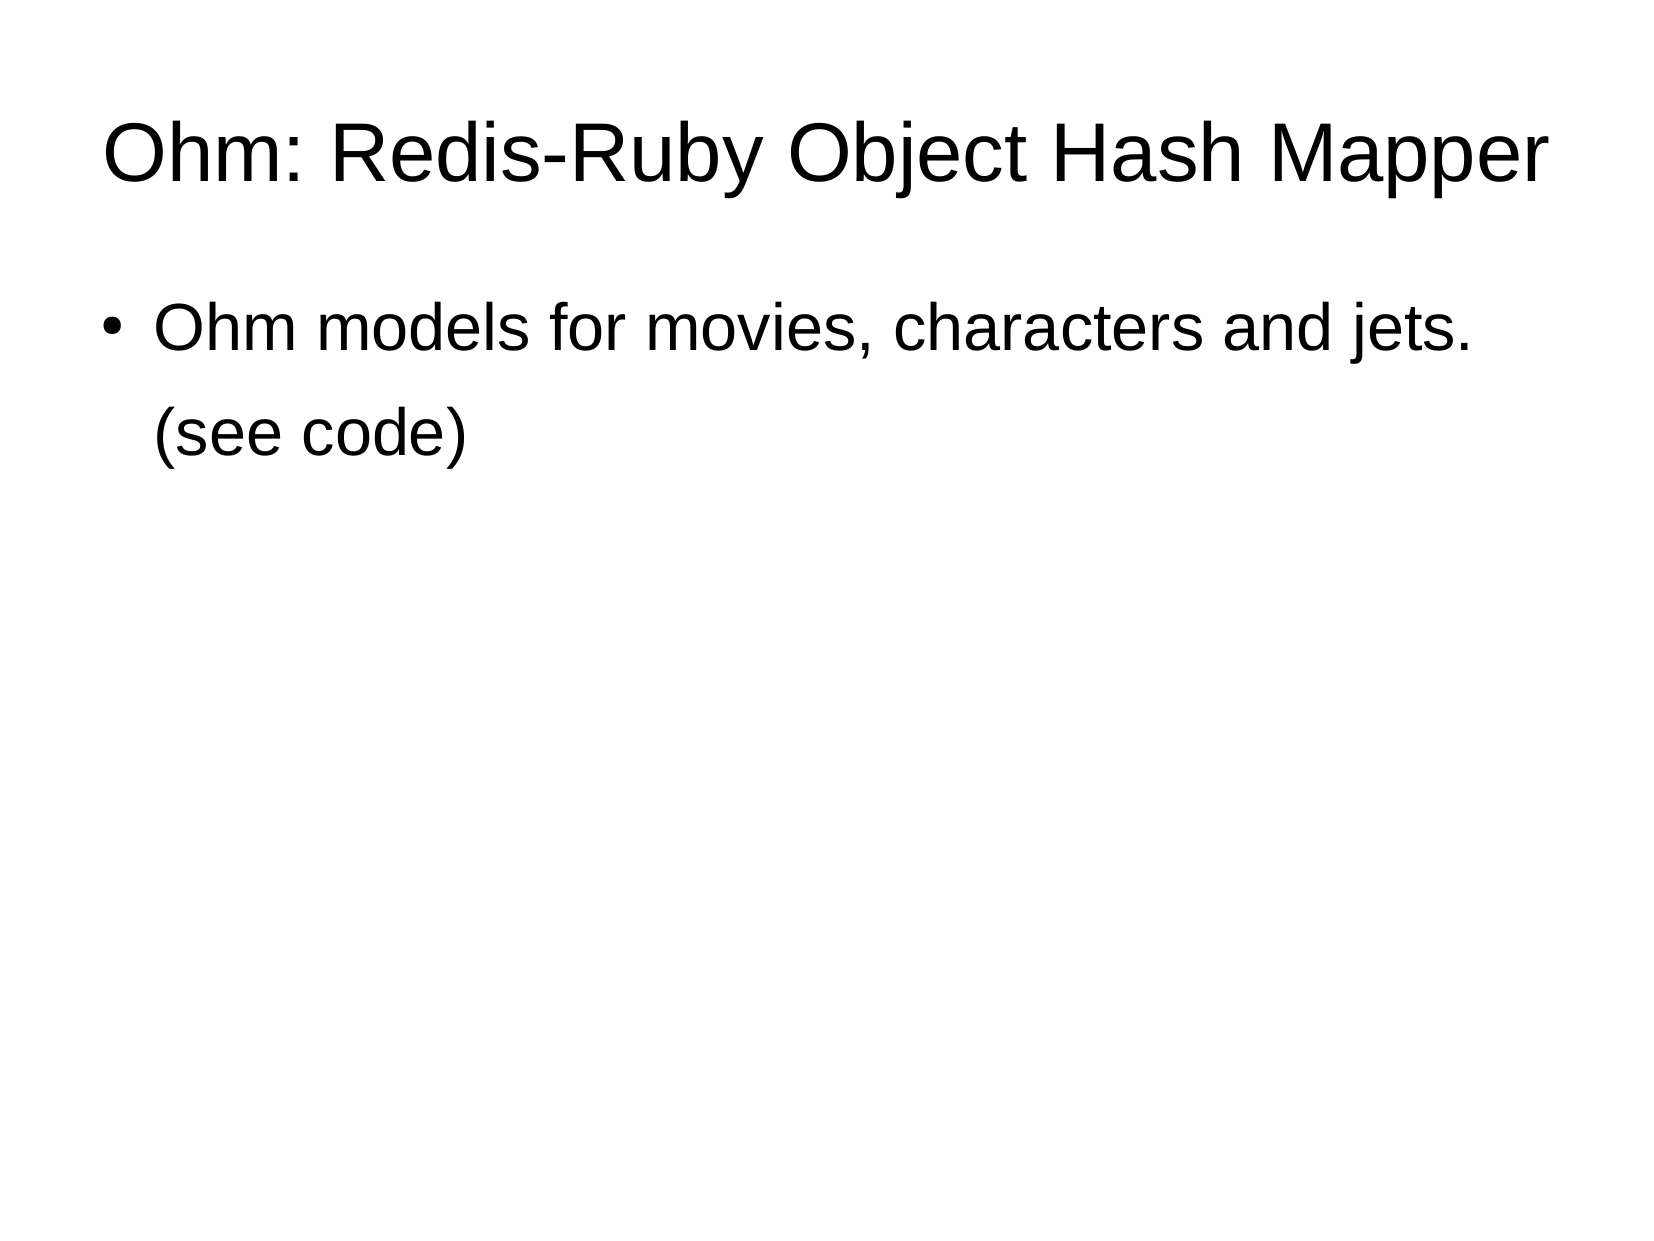

# Ohm: Redis-Ruby Object Hash Mapper
Ohm models for movies, characters and jets.
(see code)